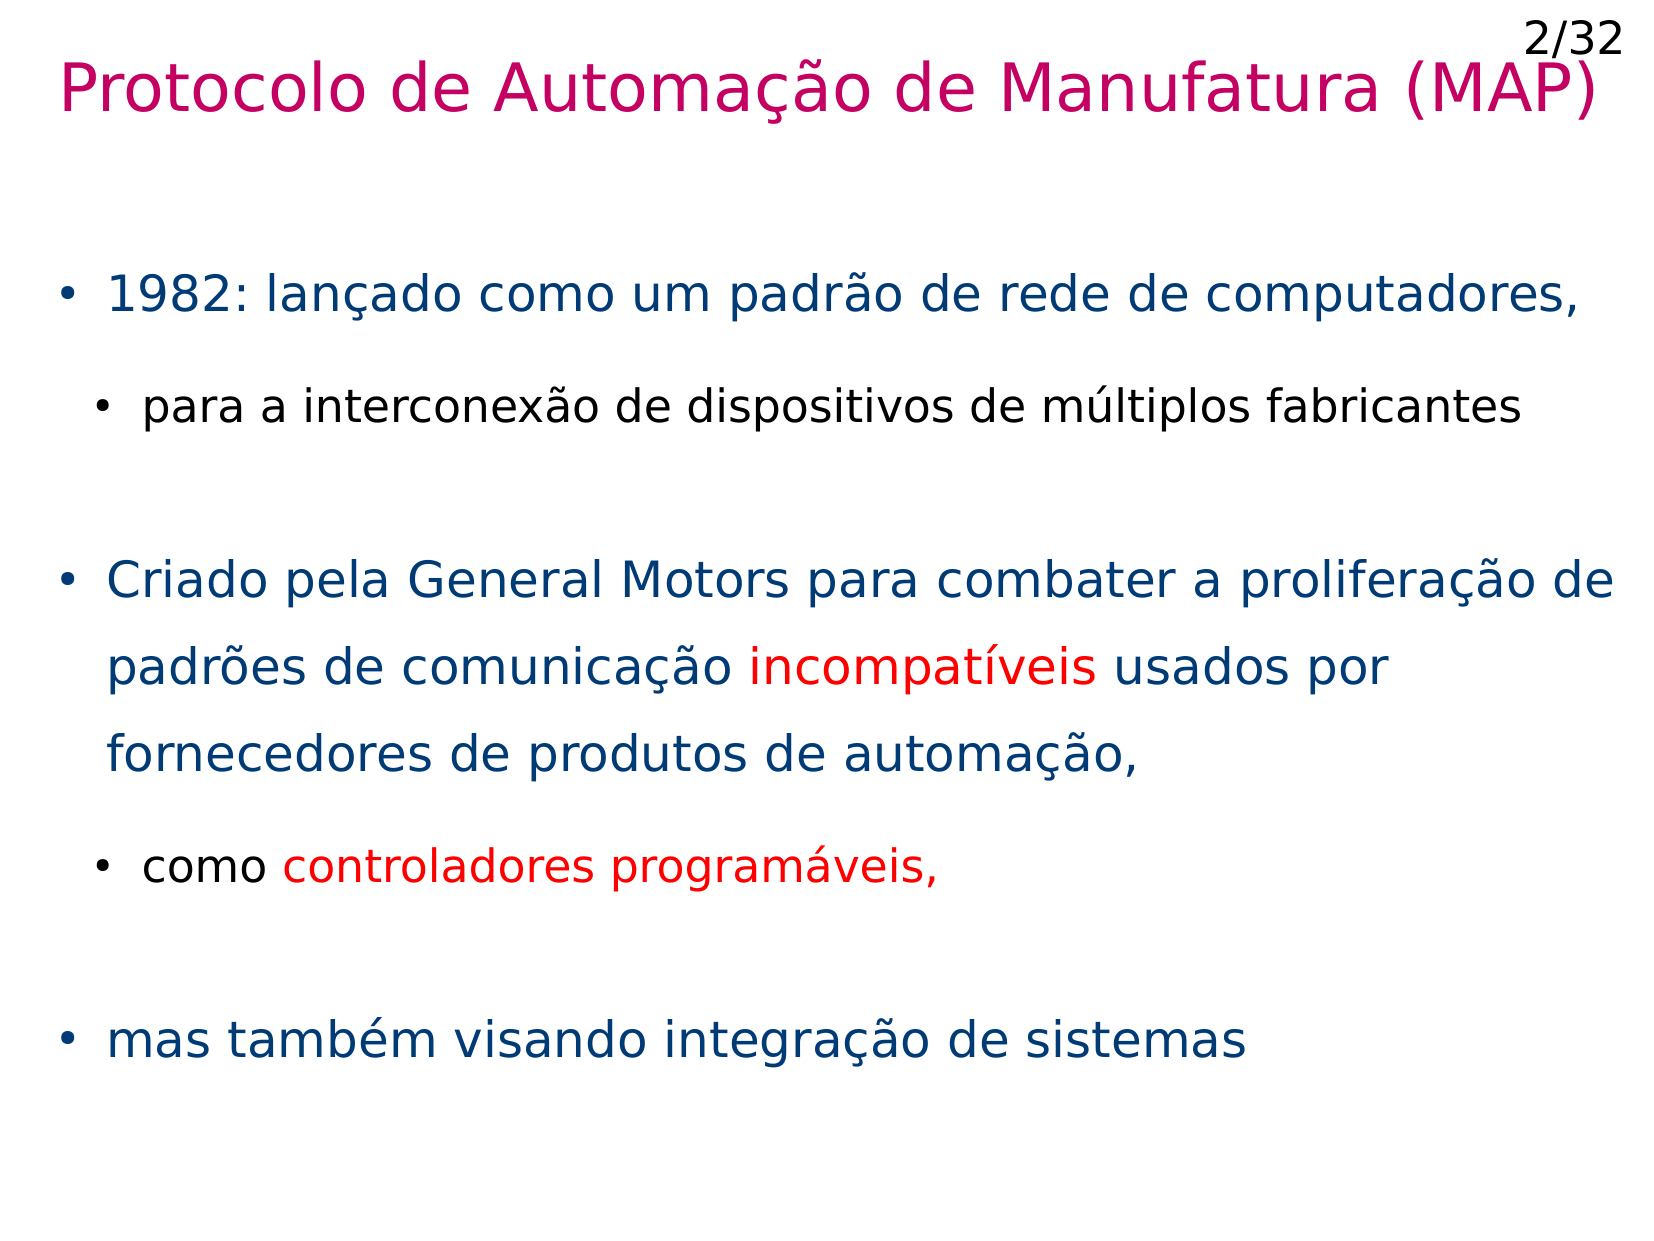

2
# Protocolo de Automação de Manufatura (MAP)
1982: lançado como um padrão de rede de computadores,
para a interconexão de dispositivos de múltiplos fabricantes
Criado pela General Motors para combater a proliferação de padrões de comunicação incompatíveis usados por fornecedores de produtos de automação,
como controladores programáveis,
mas também visando integração de sistemas